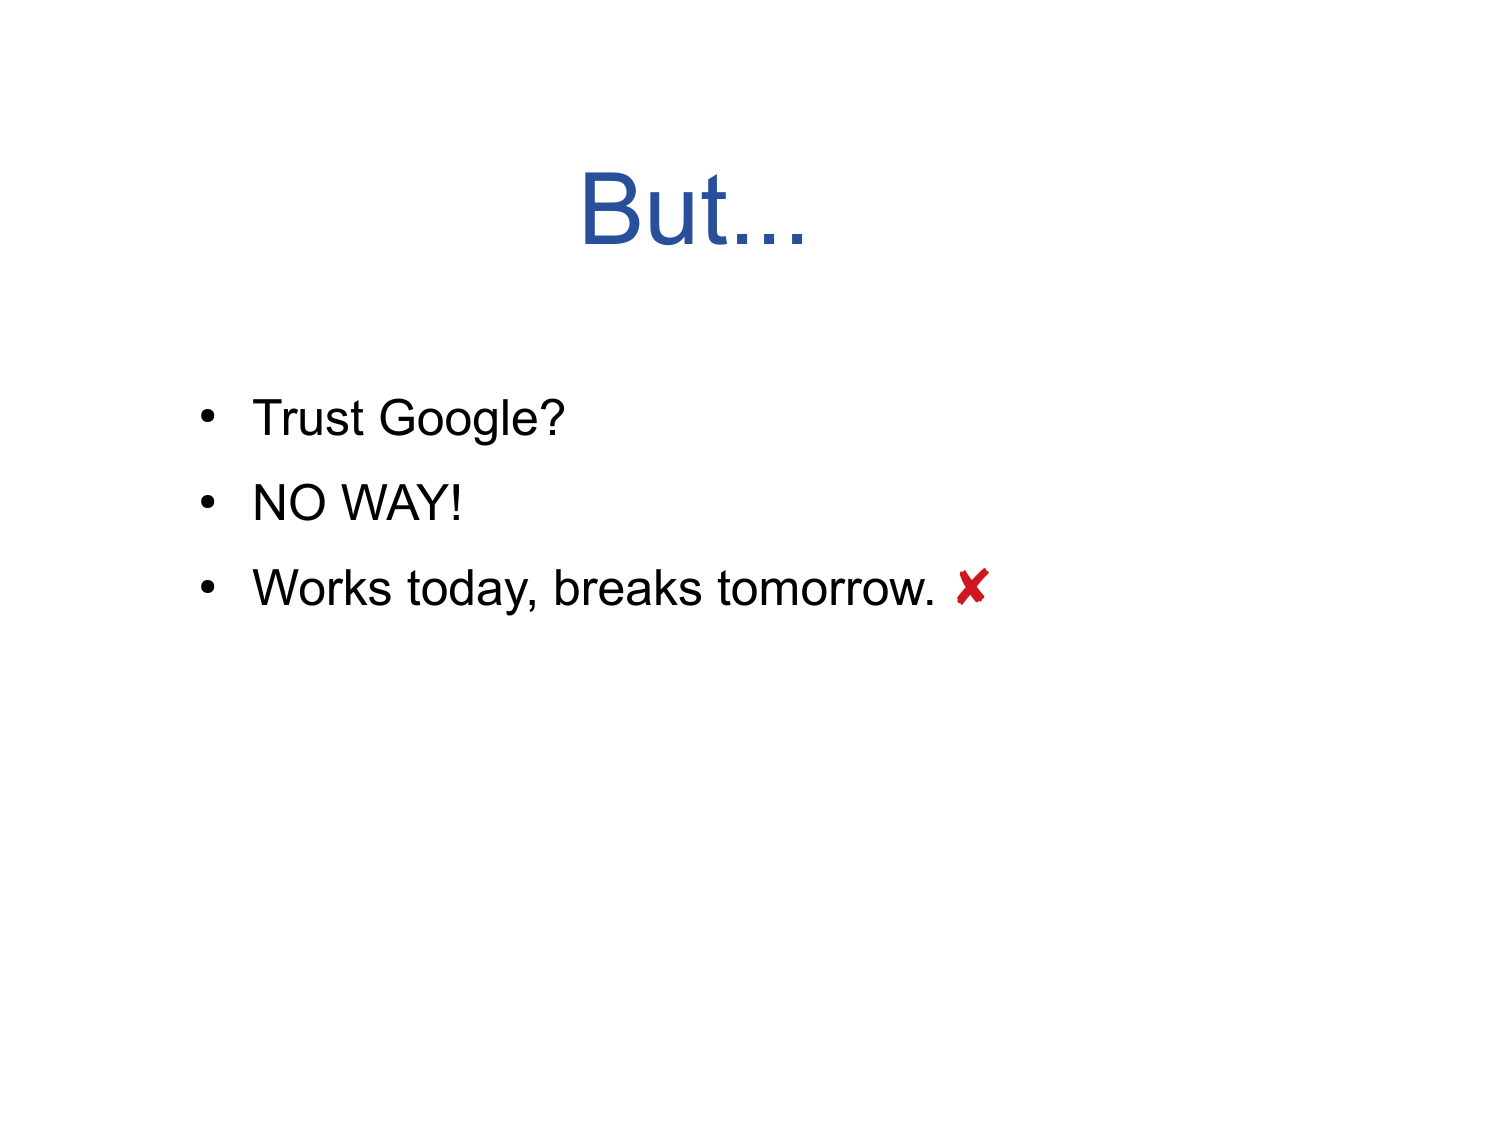

# But...
Trust Google?
NO WAY!
Works today, breaks tomorrow. ✘